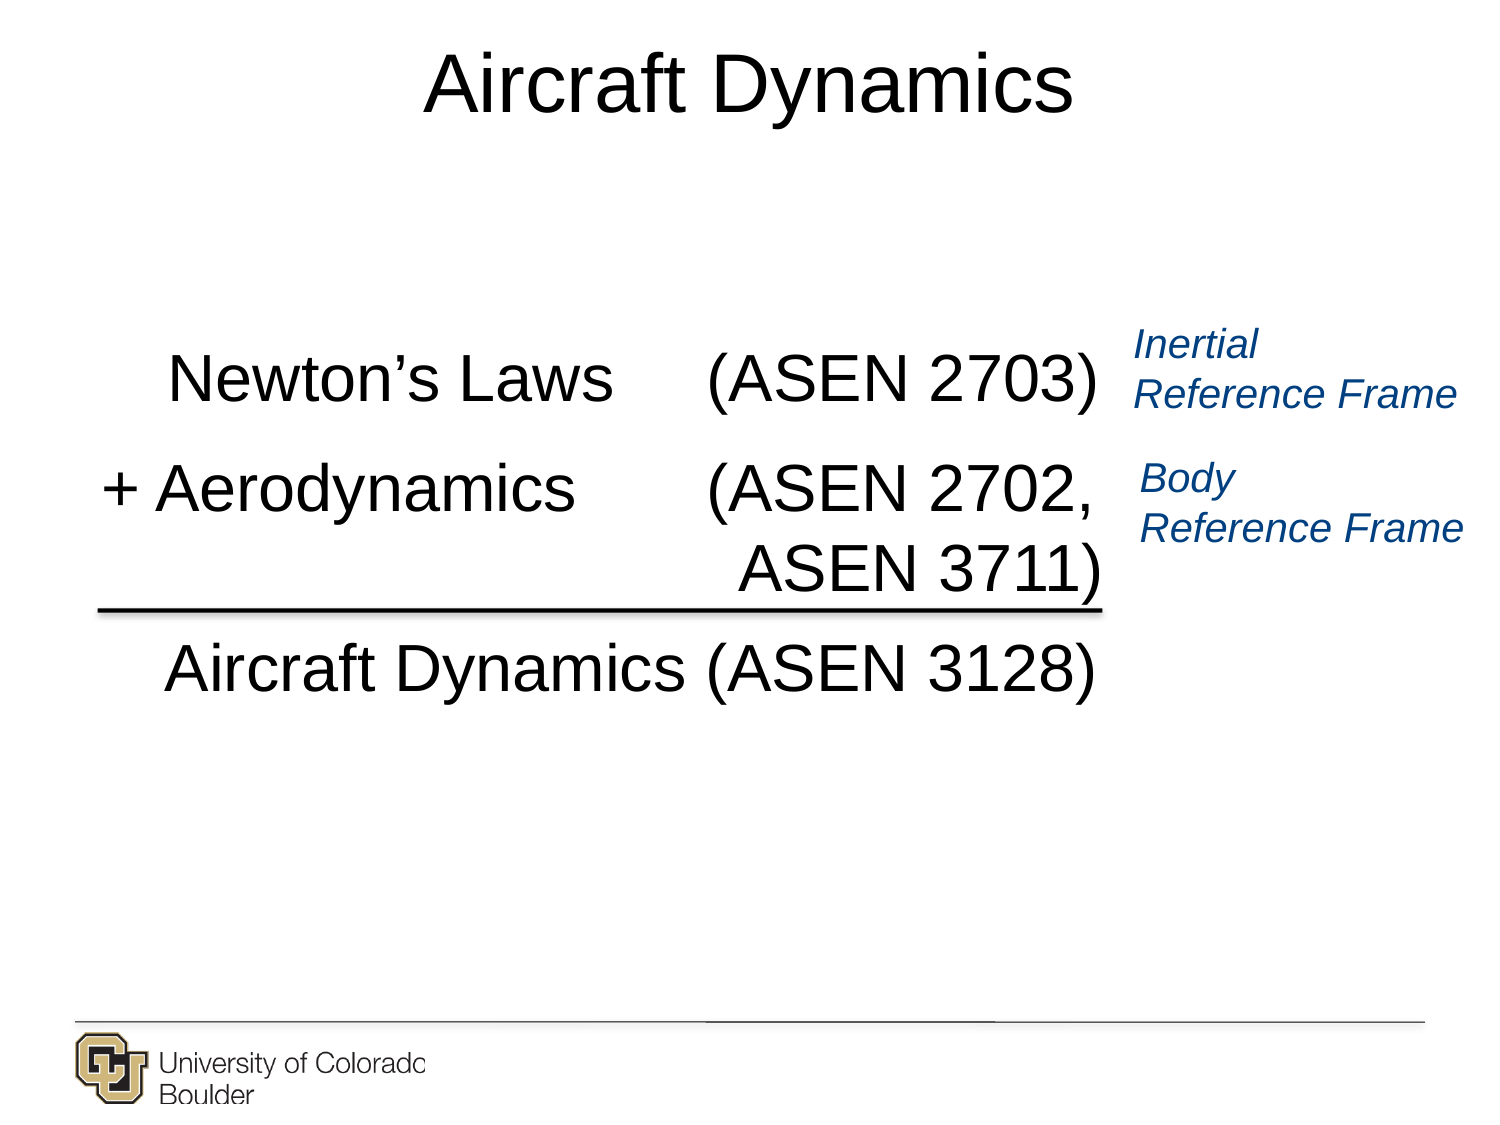

# Aircraft Dynamics
Inertial
Reference Frame
Newton’s Laws (ASEN 2703)
+ Aerodynamics (ASEN 2702,
				 ASEN 3711)
Body
Reference Frame
Aircraft Dynamics (ASEN 3128)